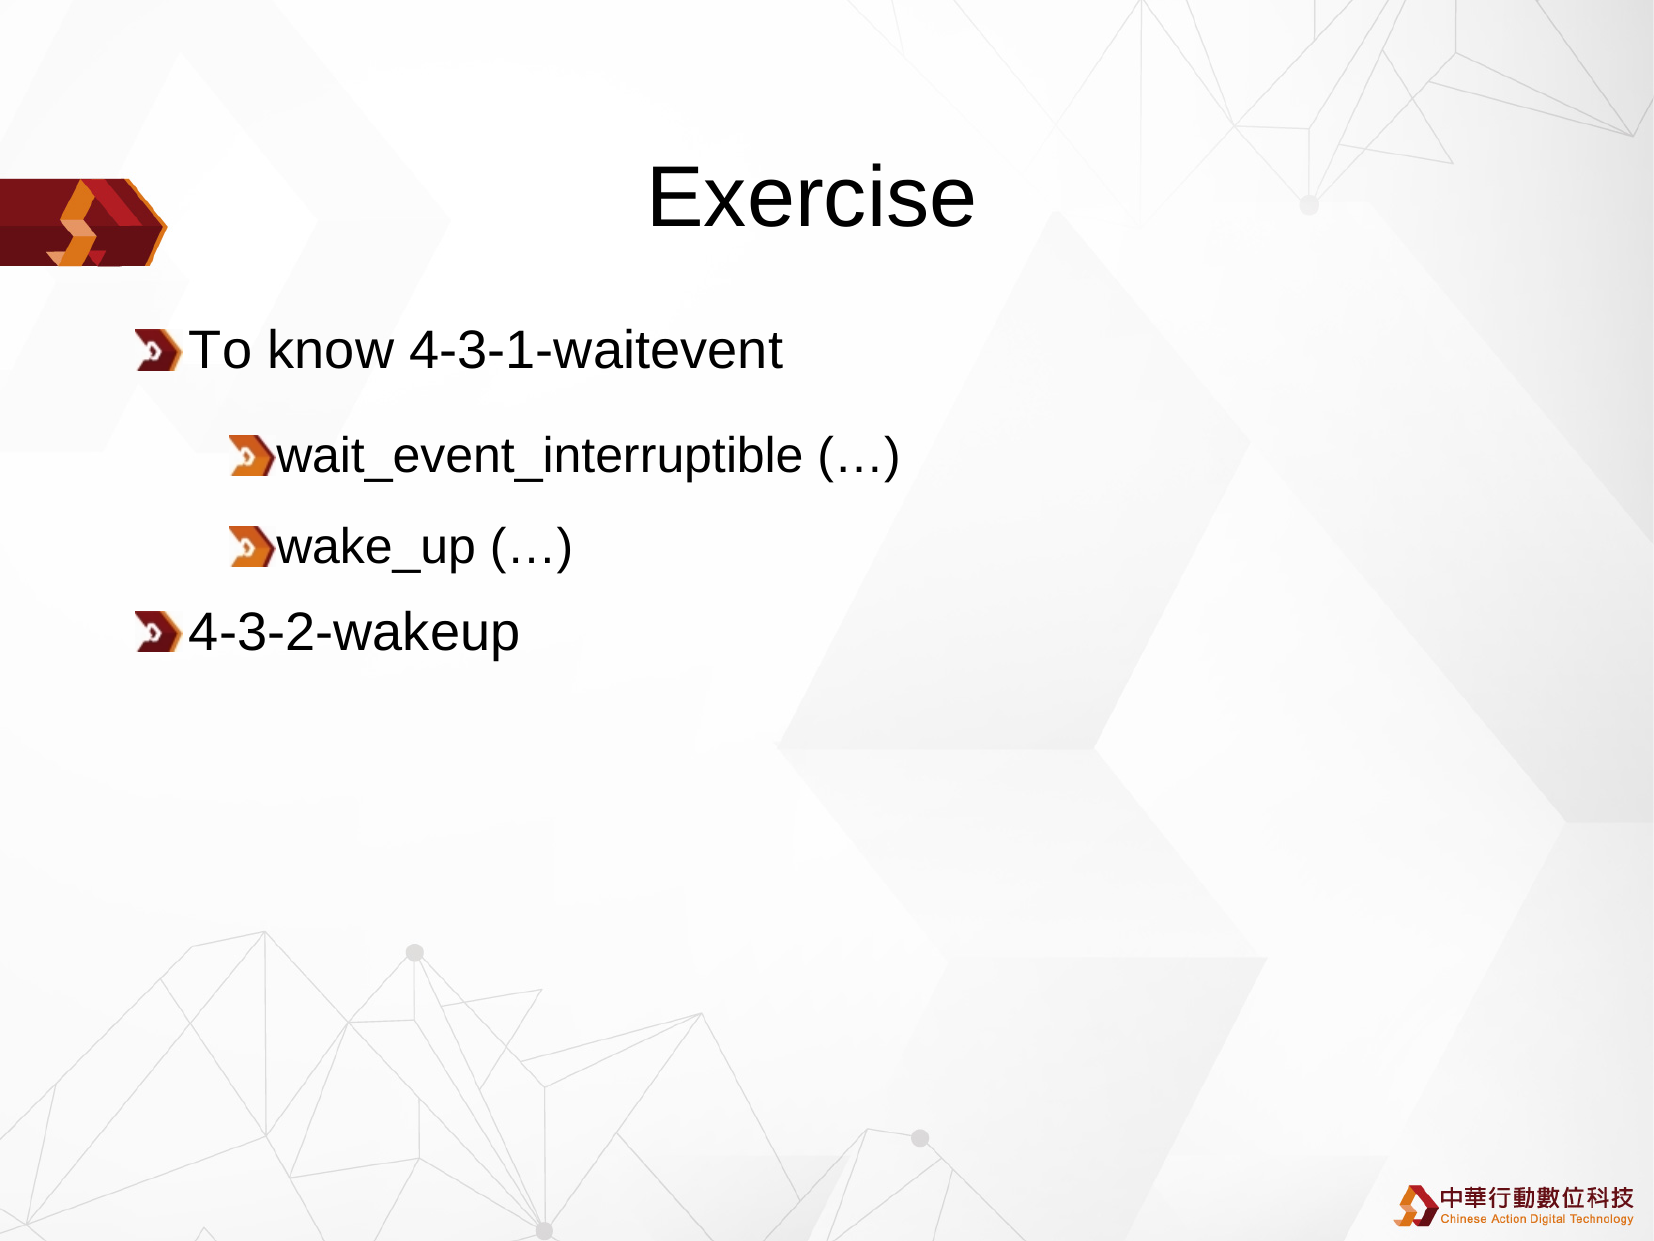

# Exercise
To know 4-3-1-waitevent
wait_event_interruptible (…)
wake_up (…)
4-3-2-wakeup